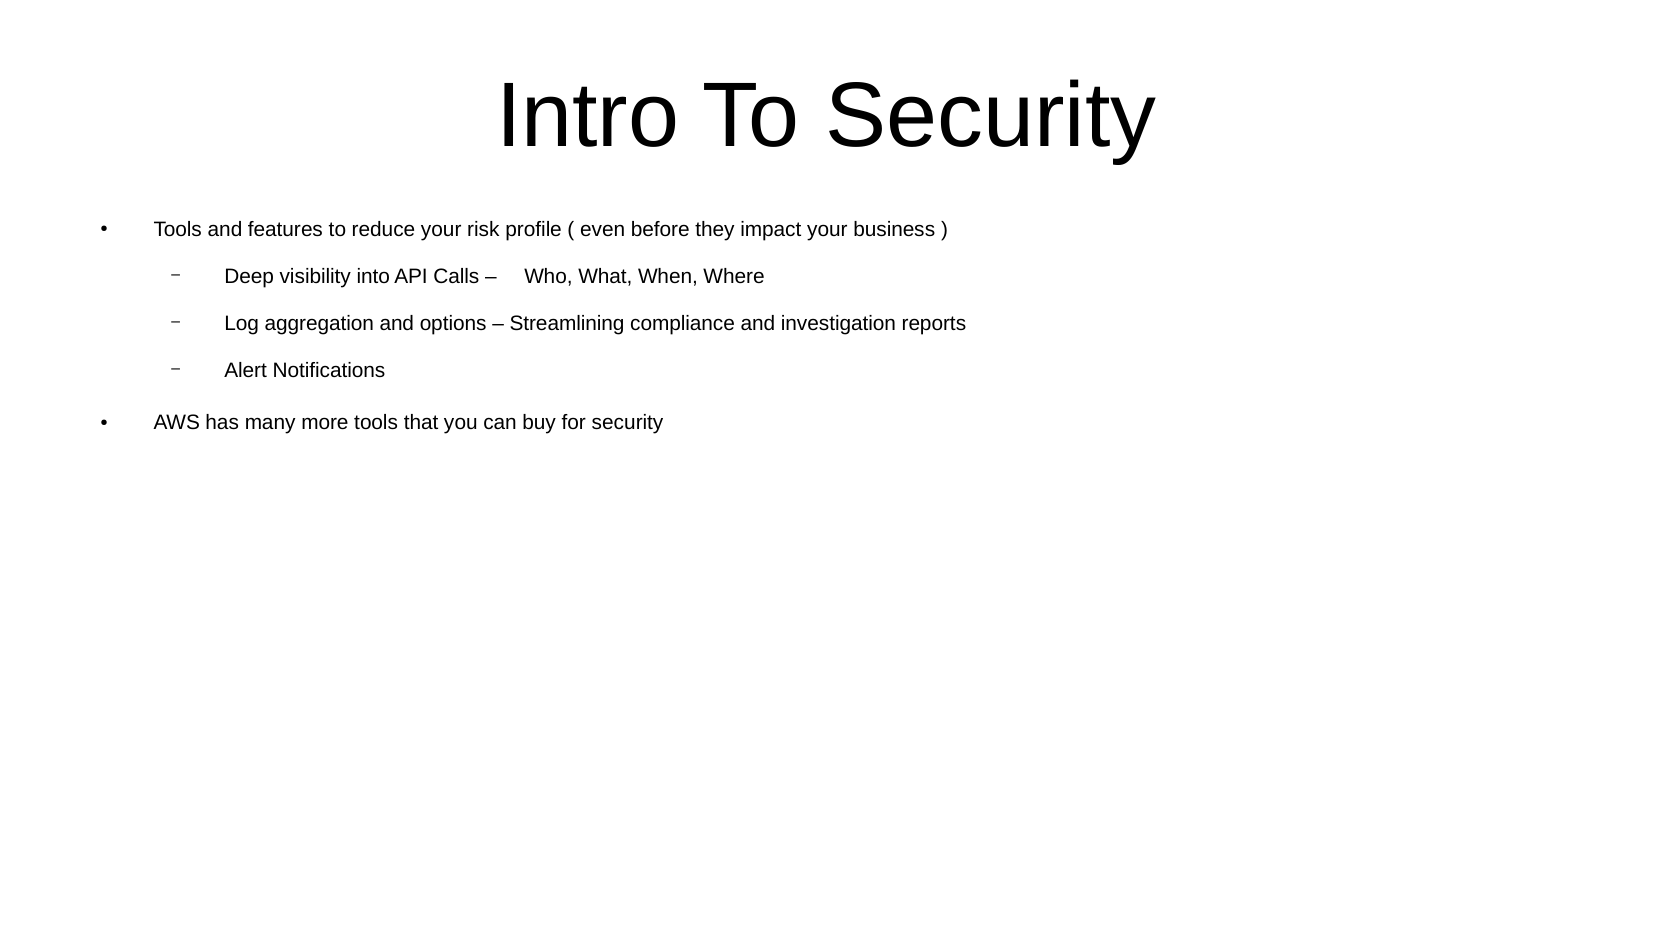

# Intro To Security
Tools and features to reduce your risk profile ( even before they impact your business )
Deep visibility into API Calls –	Who, What, When, Where
Log aggregation and options – Streamlining compliance and investigation reports
Alert Notifications
AWS has many more tools that you can buy for security